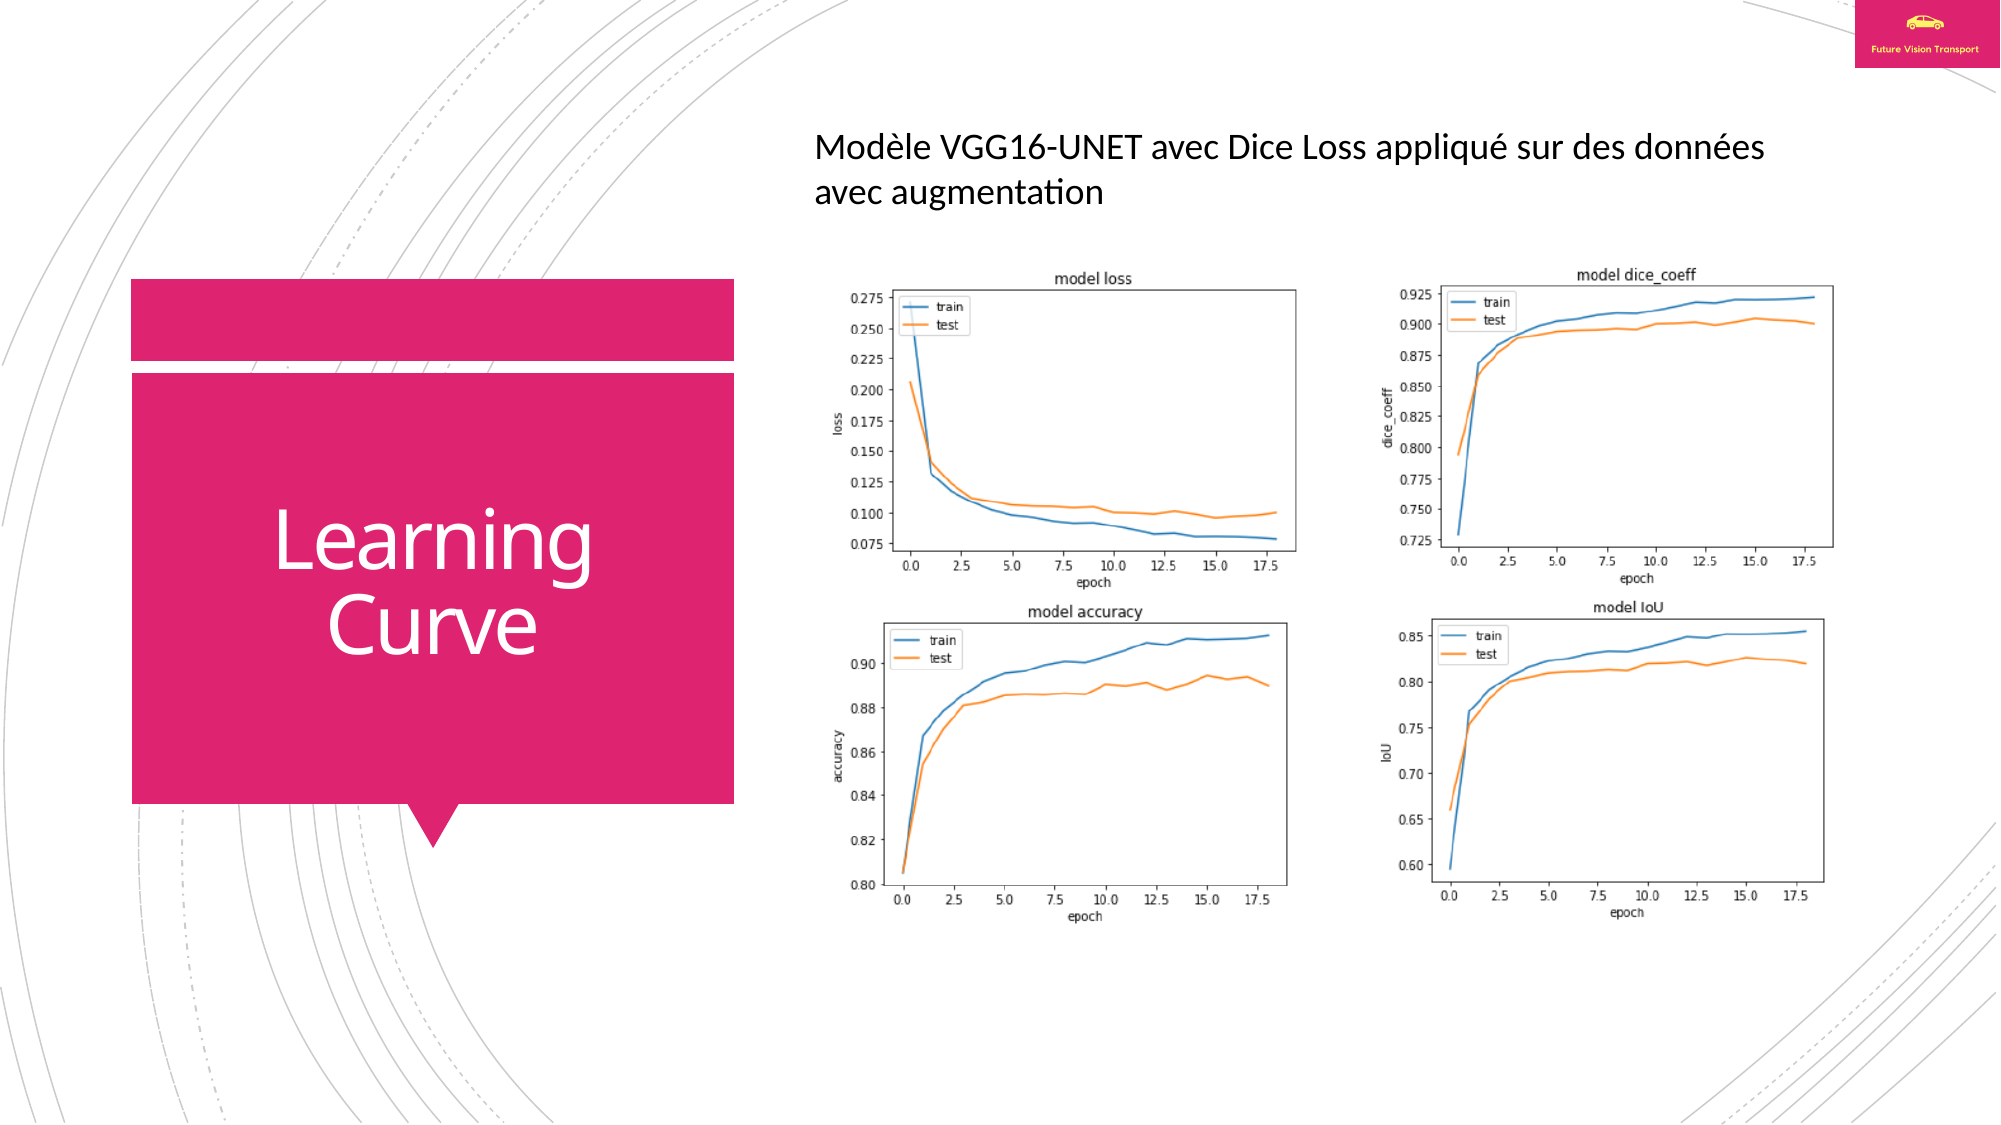

Modèle VGG16-UNET avec Dice Loss appliqué sur des données avec augmentation
# Learning Curve